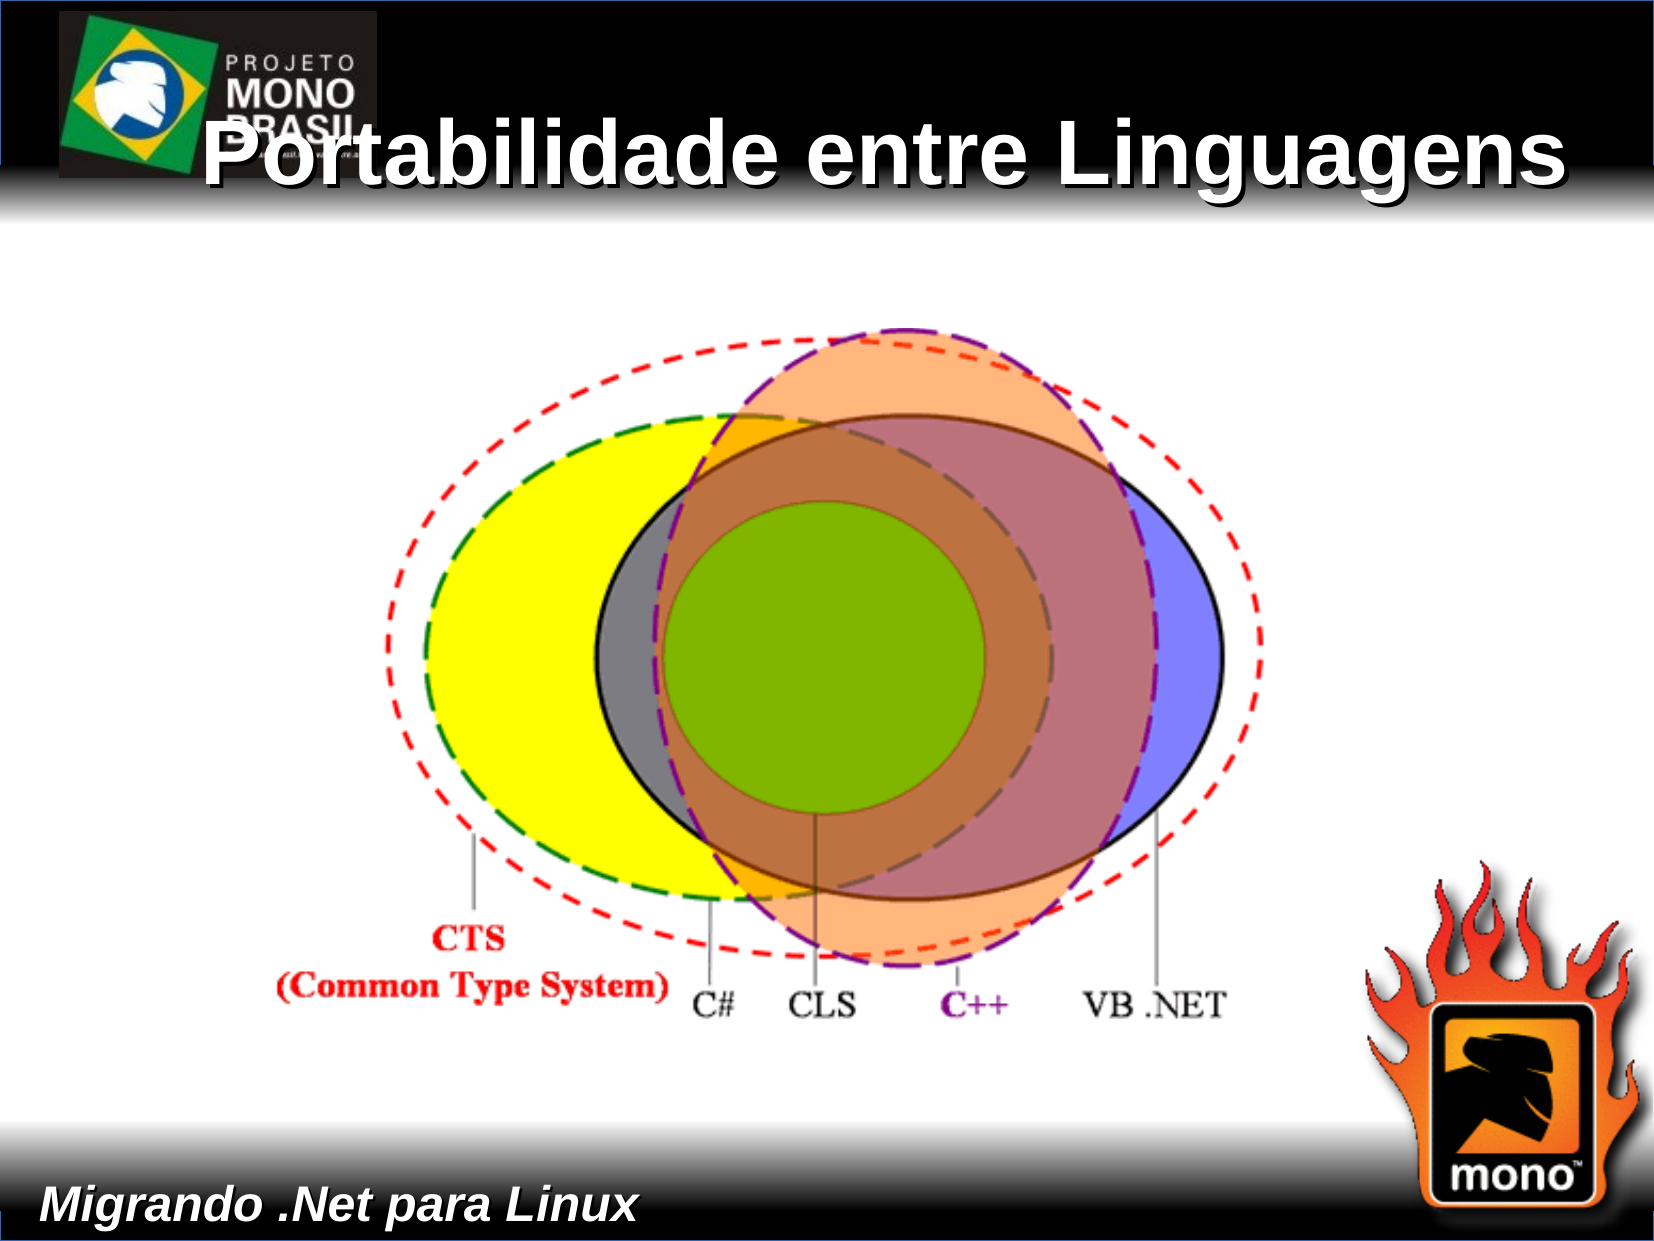

# Portabilidade entre Linguagens
Migrando .Net para Linux